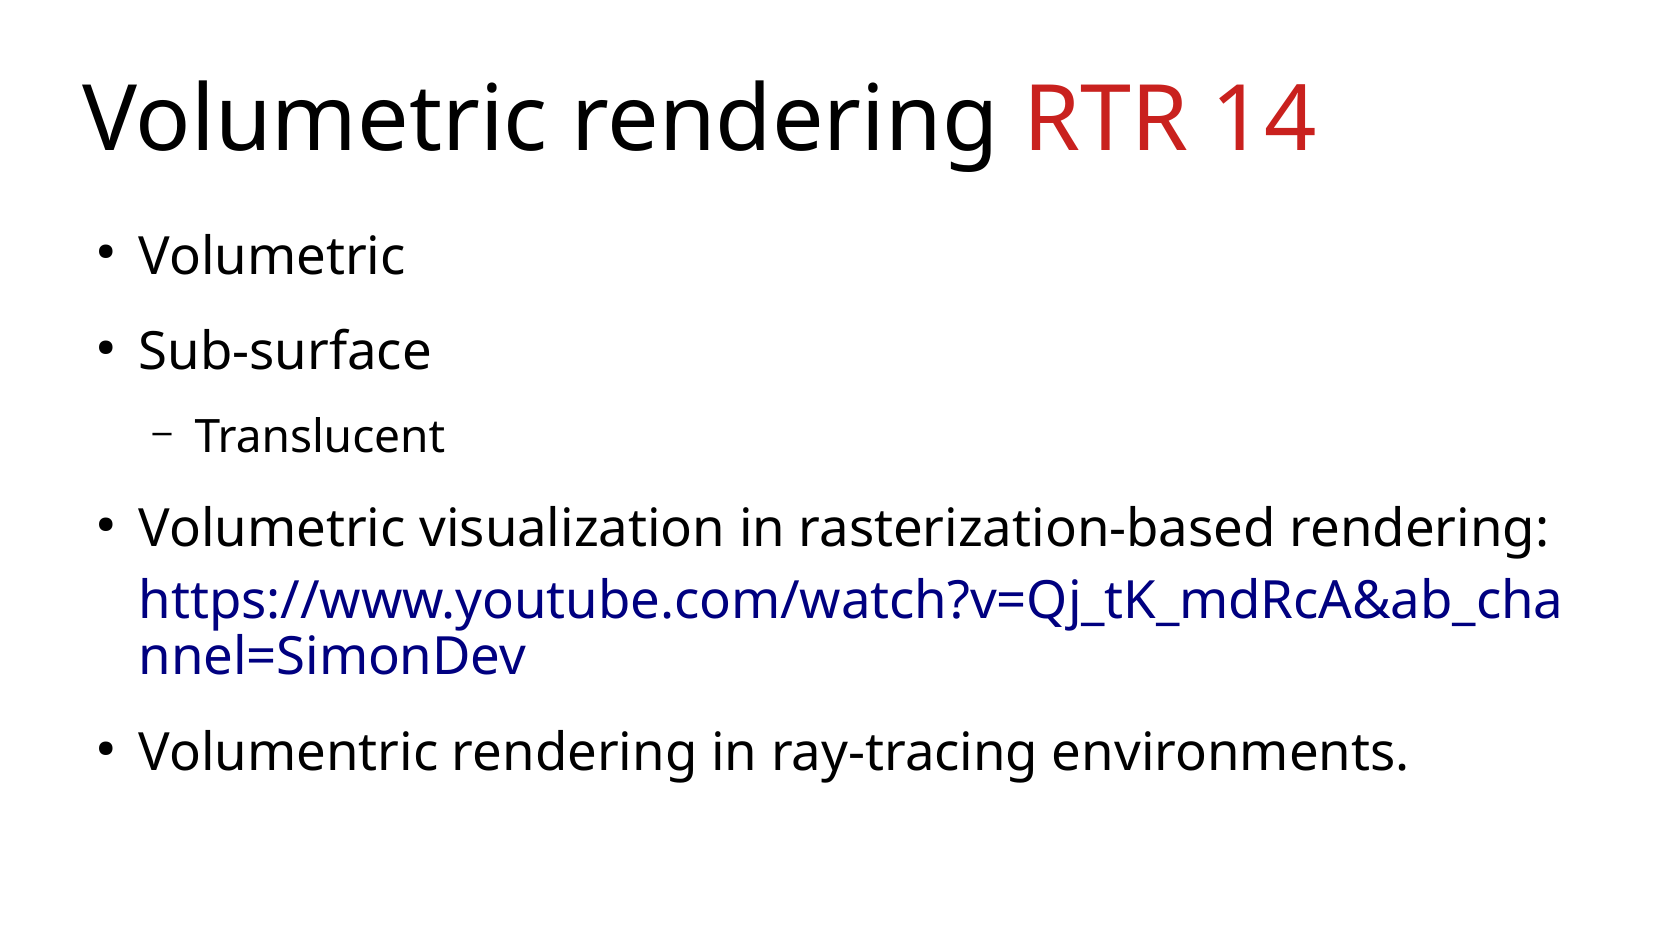

# Volumetric rendering RTR 14
Volumetric
Sub-surface
Translucent
Volumetric visualization in rasterization-based rendering: https://www.youtube.com/watch?v=Qj_tK_mdRcA&ab_channel=SimonDev
Volumentric rendering in ray-tracing environments.